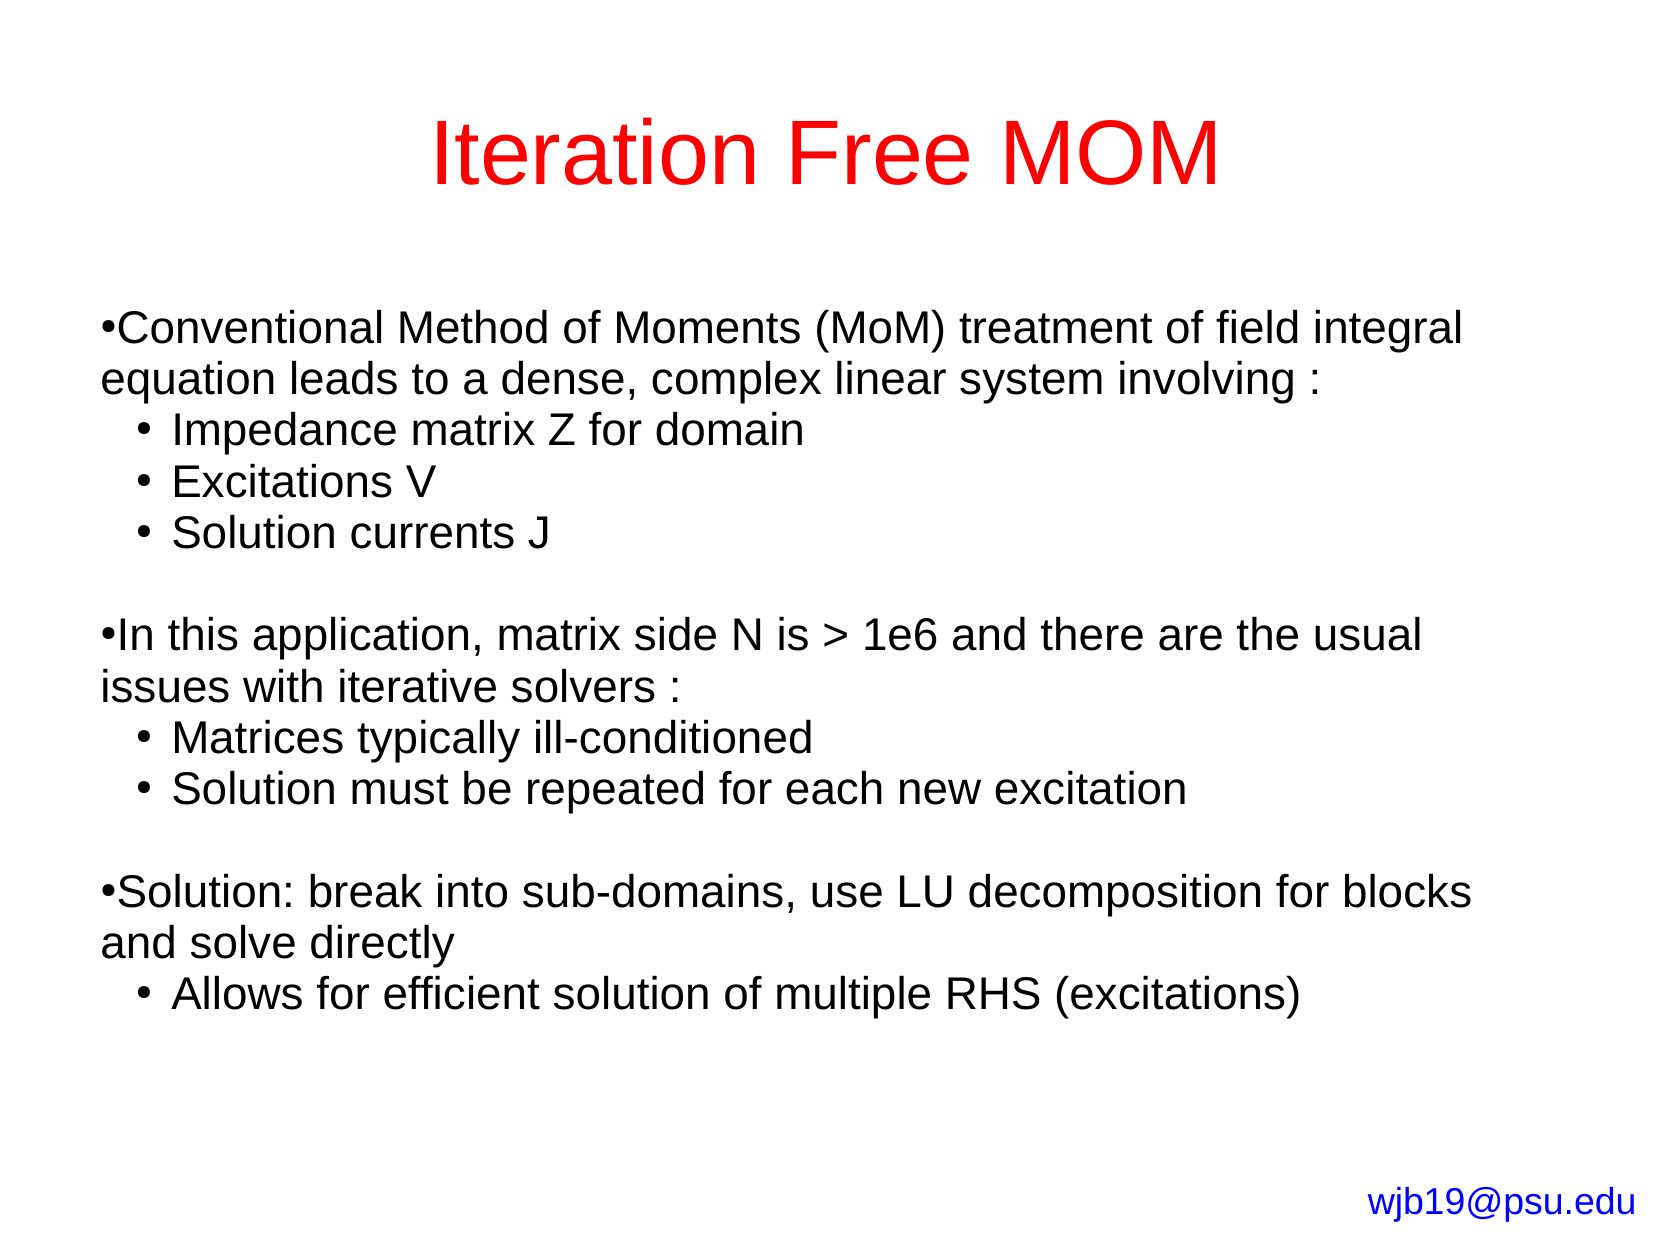

# Iteration Free MOM
Conventional Method of Moments (MoM) treatment of field integral equation leads to a dense, complex linear system involving :
Impedance matrix Z for domain
Excitations V
Solution currents J
In this application, matrix side N is > 1e6 and there are the usual issues with iterative solvers :
Matrices typically ill-conditioned
Solution must be repeated for each new excitation
Solution: break into sub-domains, use LU decomposition for blocks and solve directly
Allows for efficient solution of multiple RHS (excitations)
wjb19@psu.edu